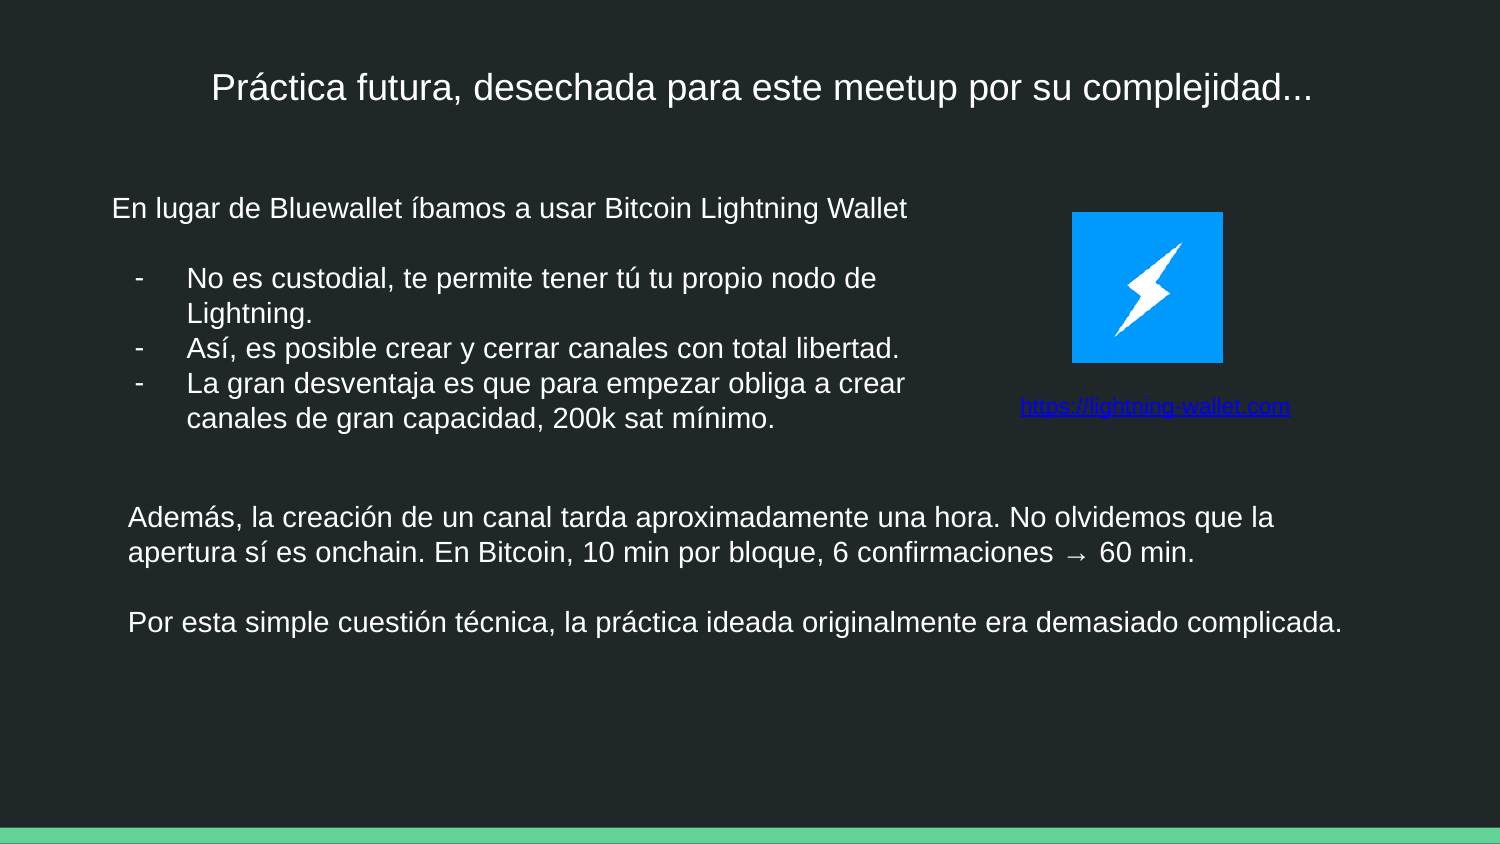

Práctica futura, desechada para este meetup por su complejidad...
En lugar de Bluewallet íbamos a usar Bitcoin Lightning Wallet
No es custodial, te permite tener tú tu propio nodo de Lightning.
Así, es posible crear y cerrar canales con total libertad.
La gran desventaja es que para empezar obliga a crear canales de gran capacidad, 200k sat mínimo.
https://lightning-wallet.com
Además, la creación de un canal tarda aproximadamente una hora. No olvidemos que la apertura sí es onchain. En Bitcoin, 10 min por bloque, 6 confirmaciones → 60 min.
Por esta simple cuestión técnica, la práctica ideada originalmente era demasiado complicada.